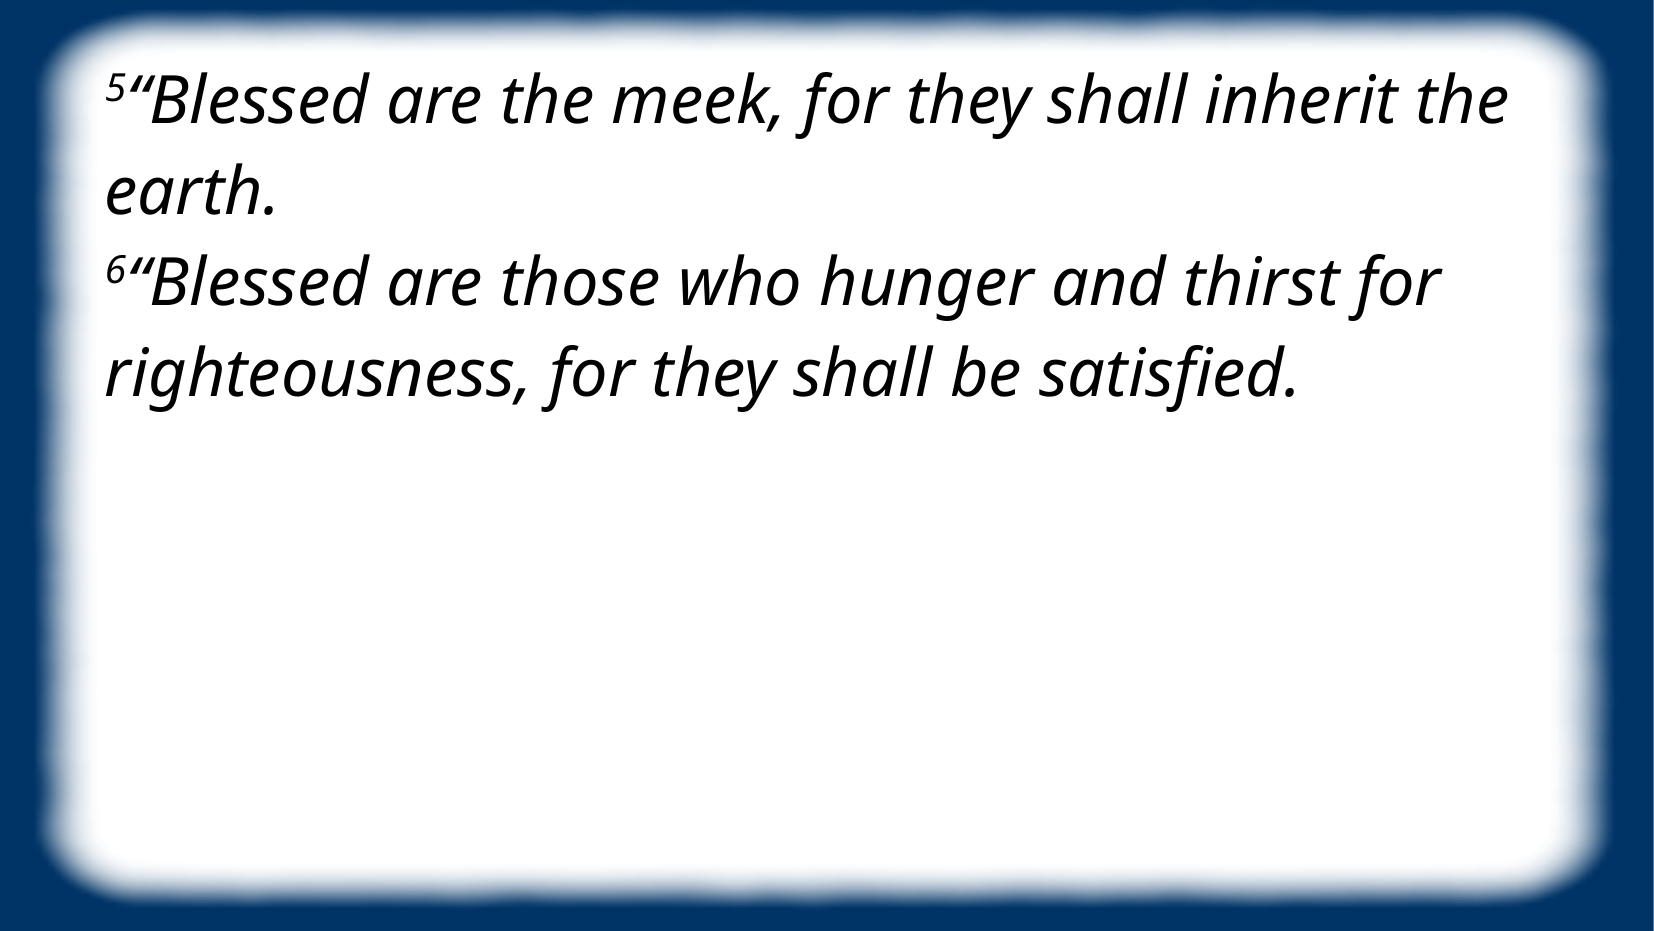

5“Blessed are the meek, for they shall inherit the earth.
6“Blessed are those who hunger and thirst for righteousness, for they shall be satisfied.